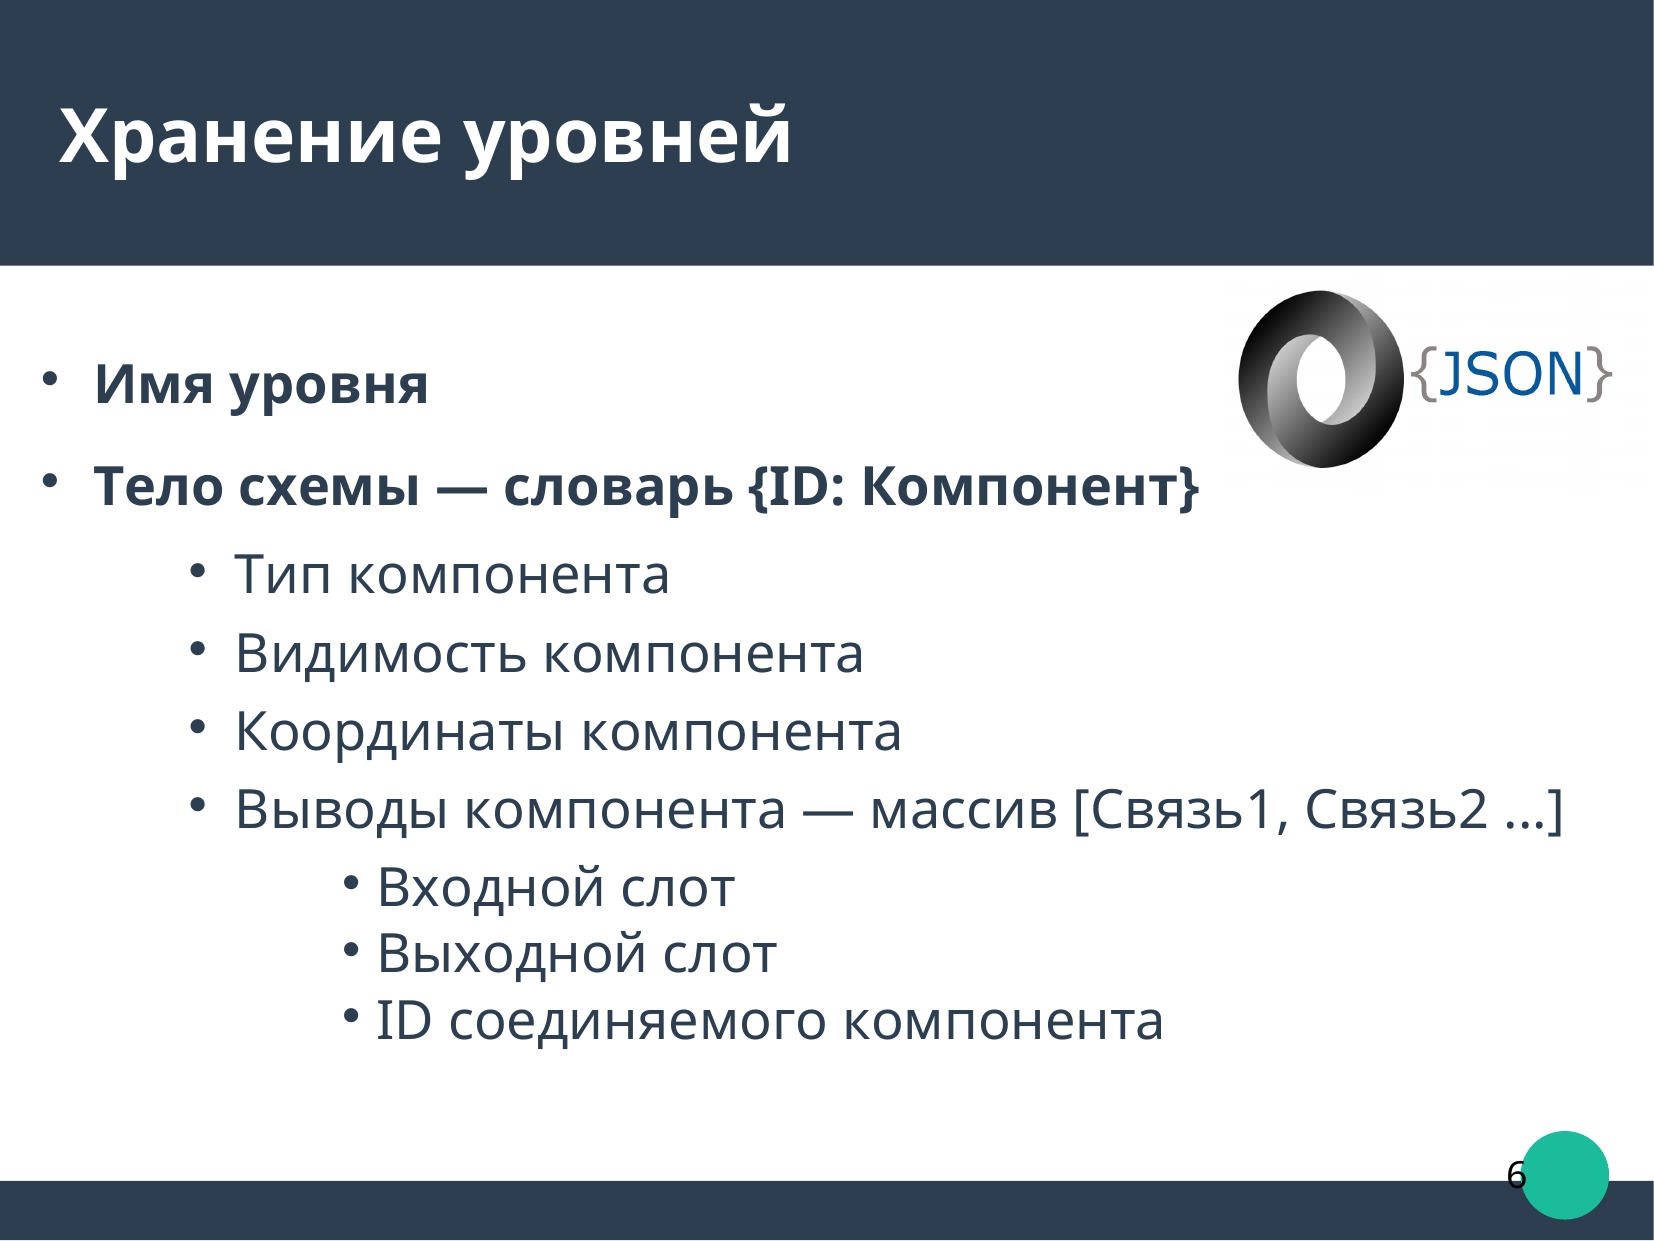

# Хранение уровней
Имя уровня
Тело схемы — словарь {ID: Компонент}
Тип компонента
Видимость компонента
Координаты компонента
Выводы компонента — массив [Связь1, Cвязь2 ...]
Входной слот
Выходной слот
ID соединяемого компонента
6